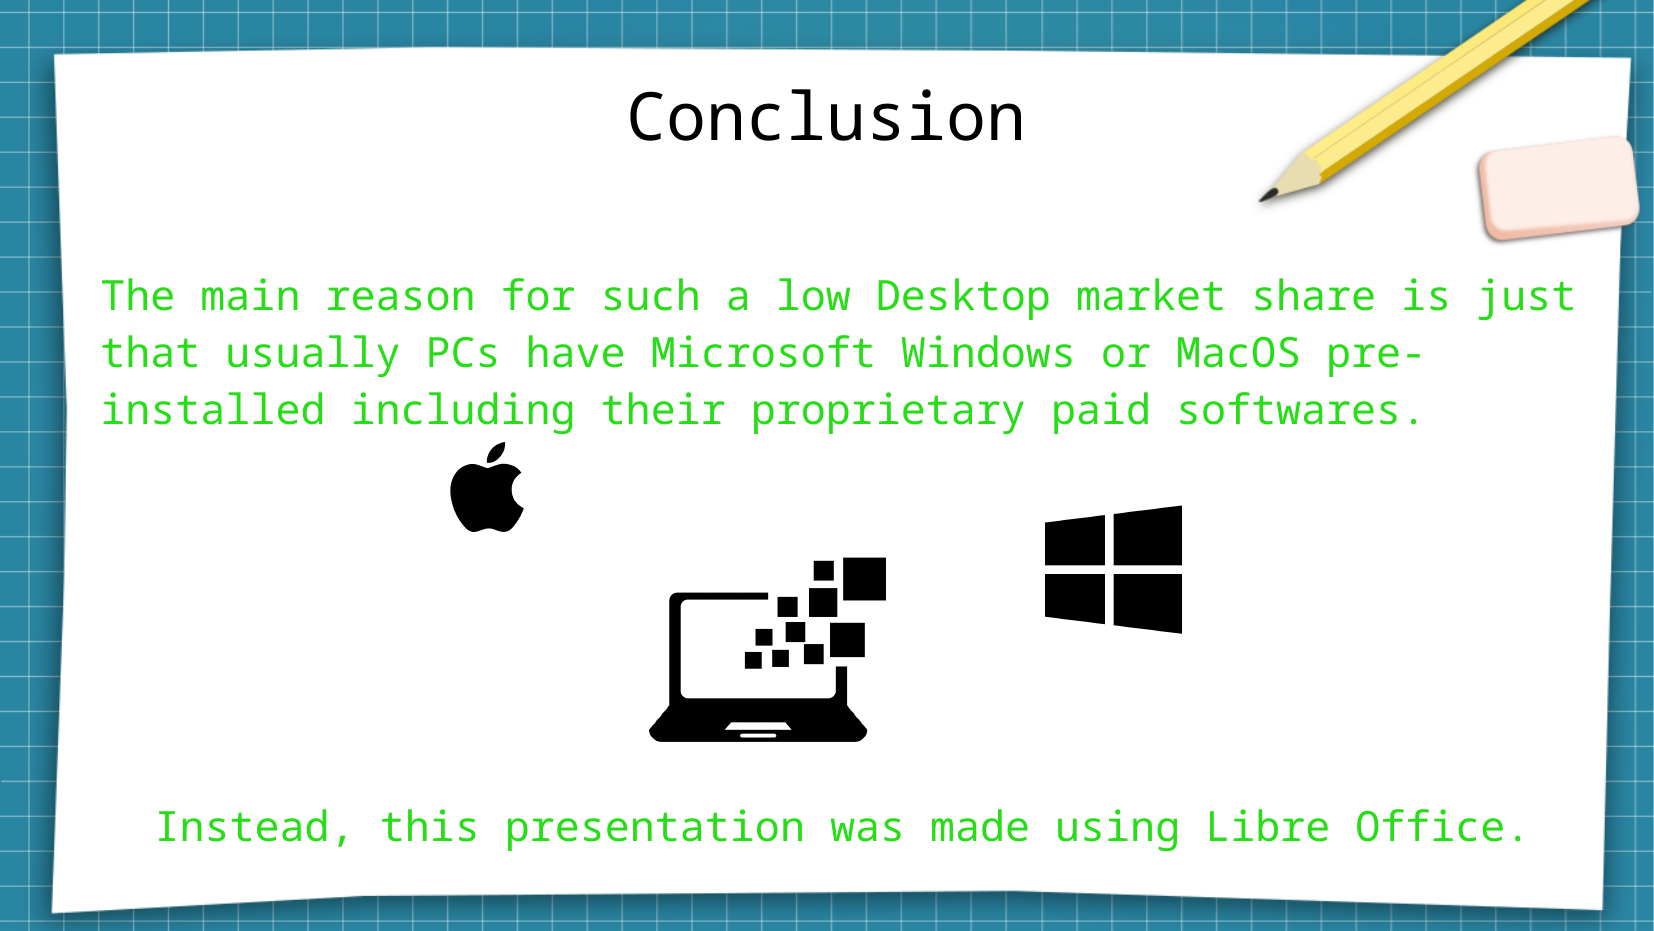

# Conclusion
The main reason for such a low Desktop market share is just that usually PCs have Microsoft Windows or MacOS pre-installed including their proprietary paid softwares.
Instead, this presentation was made using Libre Office.